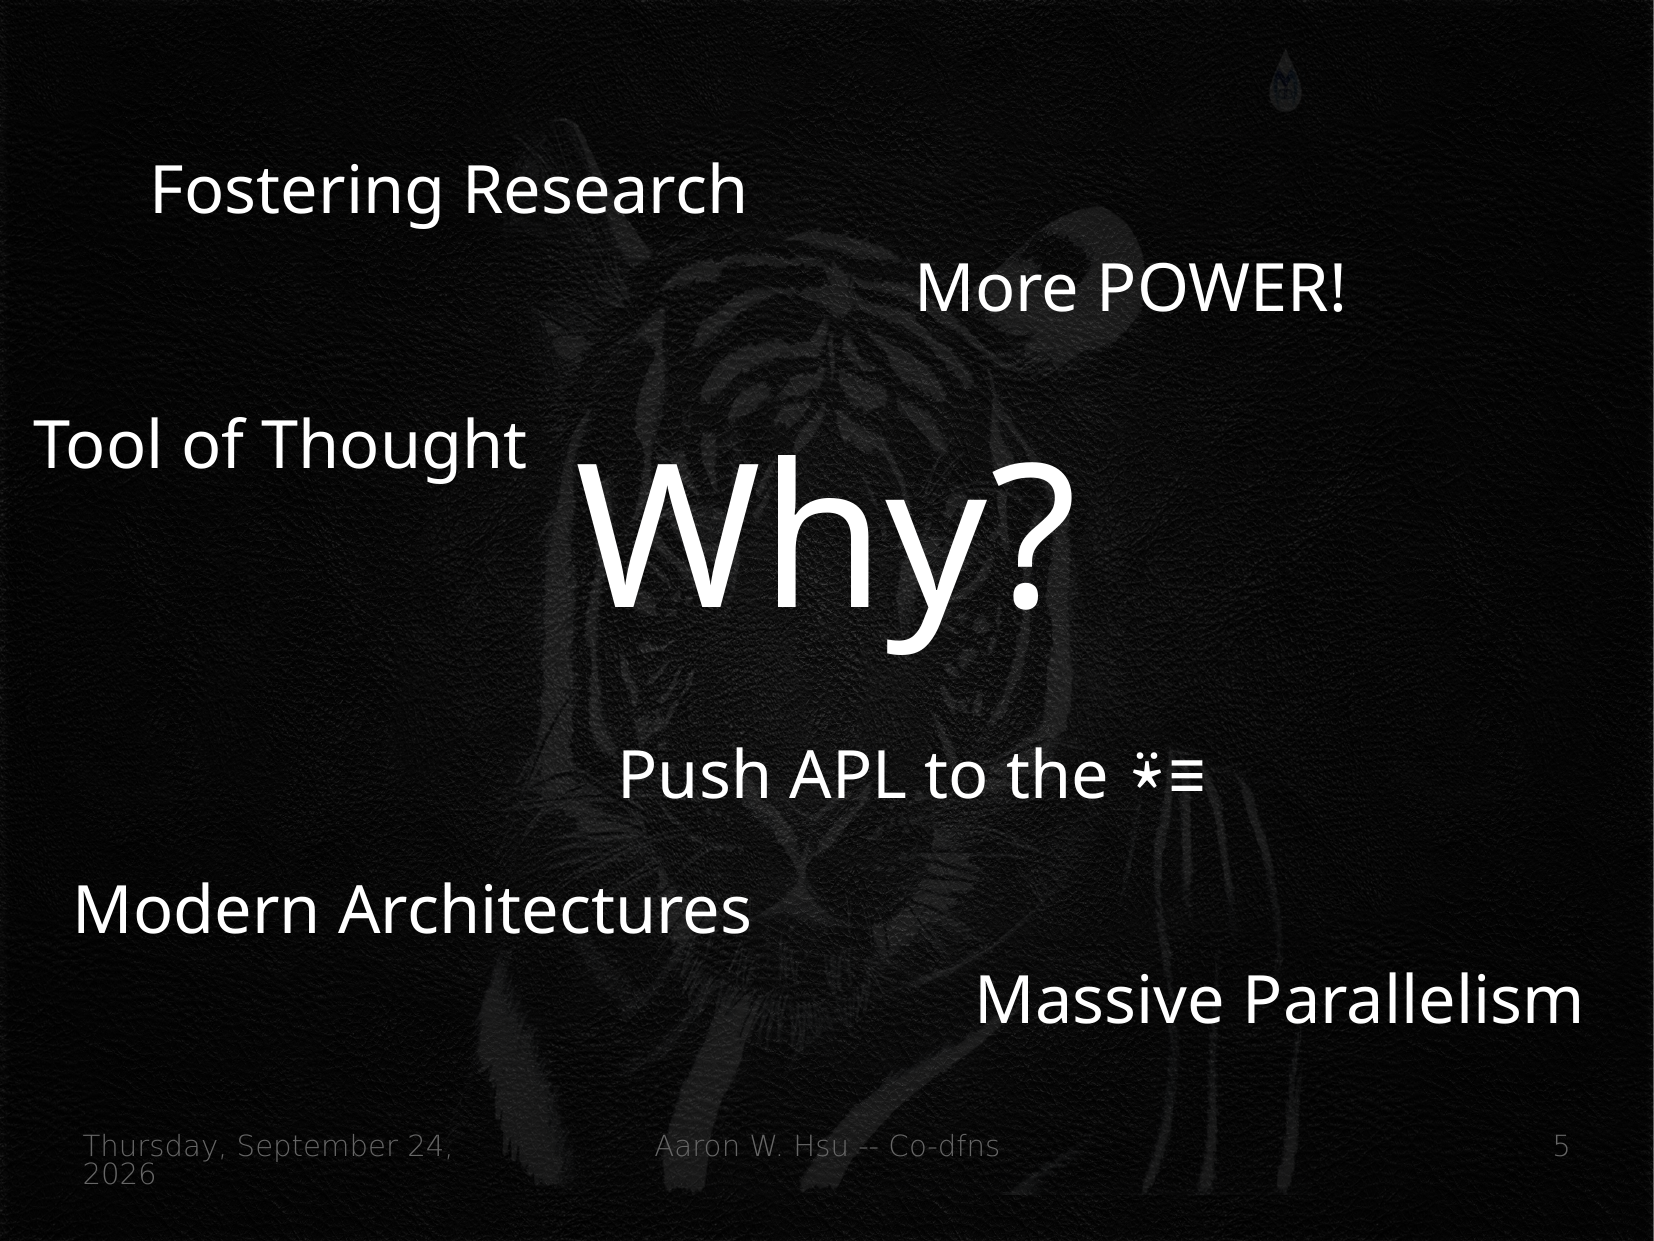

# Why?
Fostering Research
More POWER!
Tool of Thought
Push APL to the ⍣≡
Modern Architectures
Massive Parallelism
Aaron W. Hsu -- Co-dfns
5